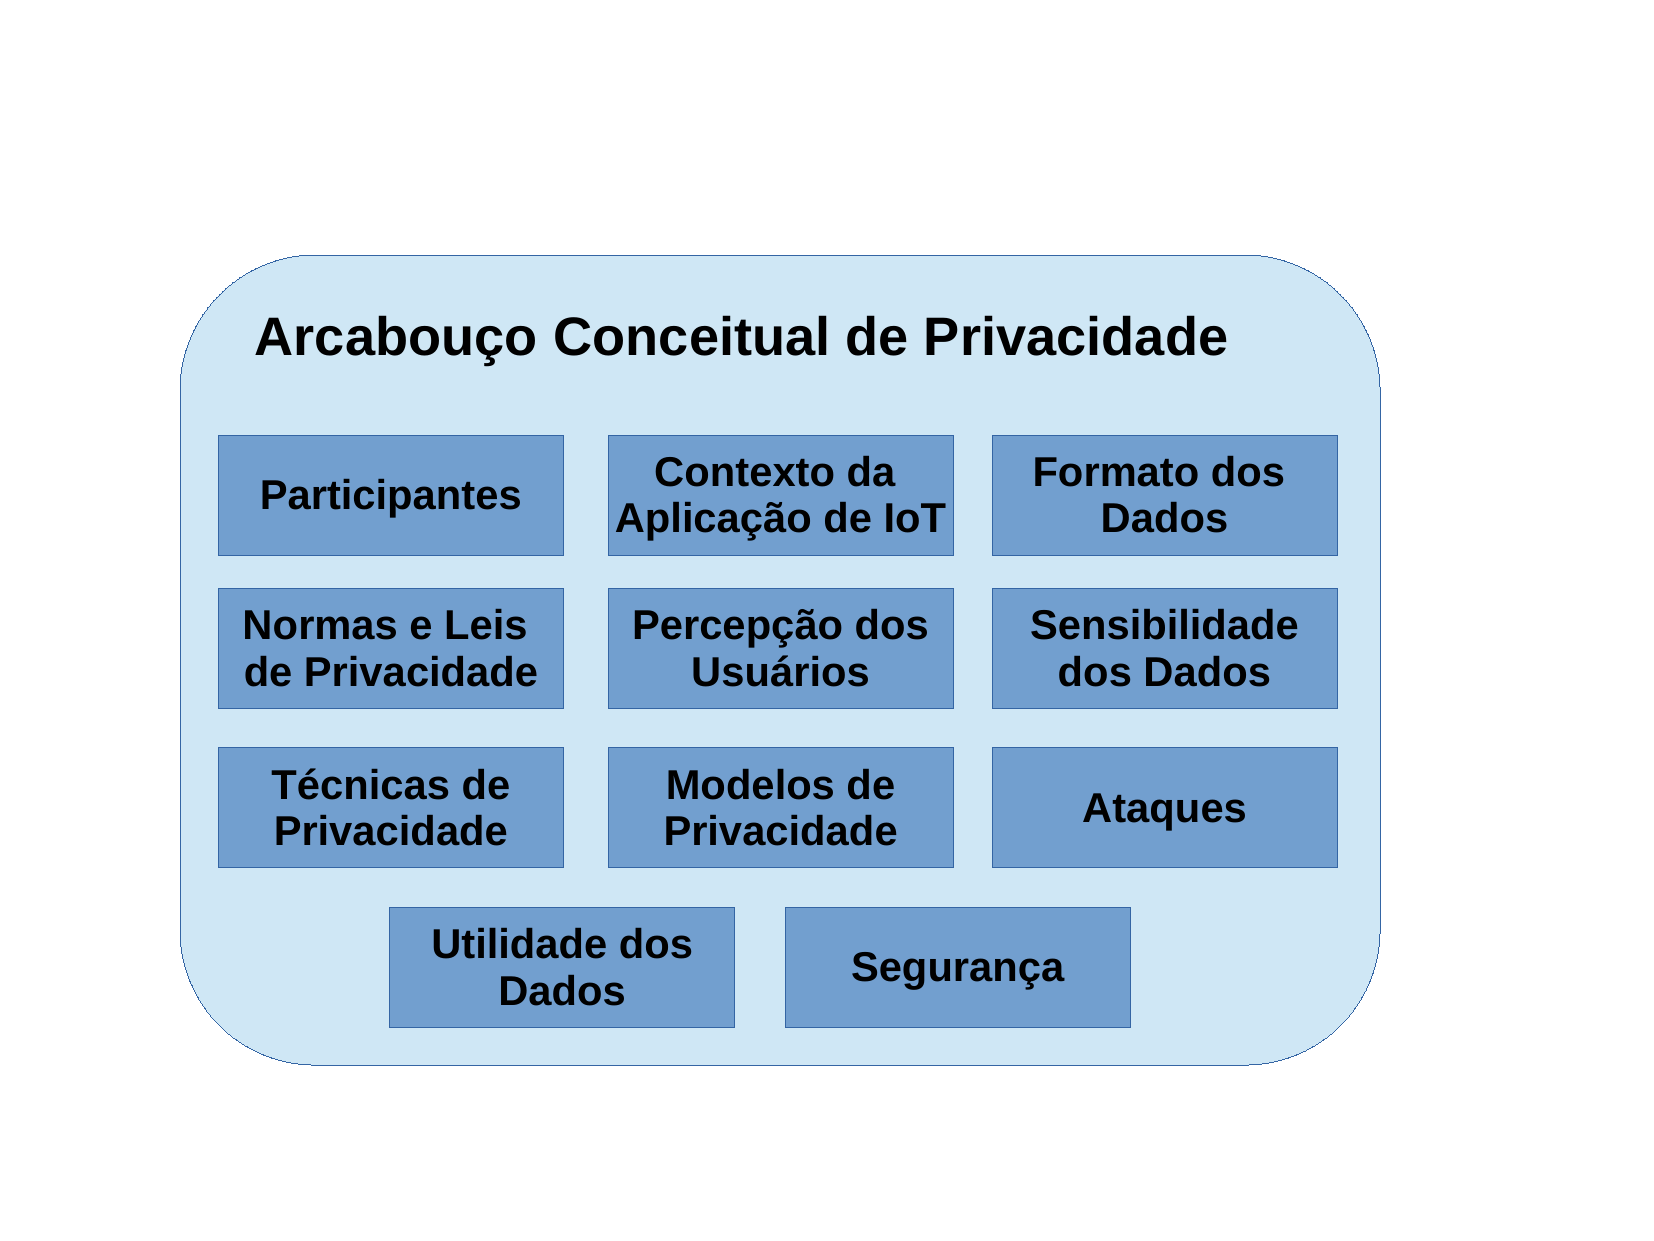

Arcabouço Conceitual de Privacidade
Participantes
Contexto da
Aplicação de IoT
Formato dos
Dados
Normas e Leis
de Privacidade
Percepção dos
Usuários
Sensibilidade
dos Dados
Técnicas de
Privacidade
Modelos de
Privacidade
Ataques
Utilidade dos
Dados
Segurança